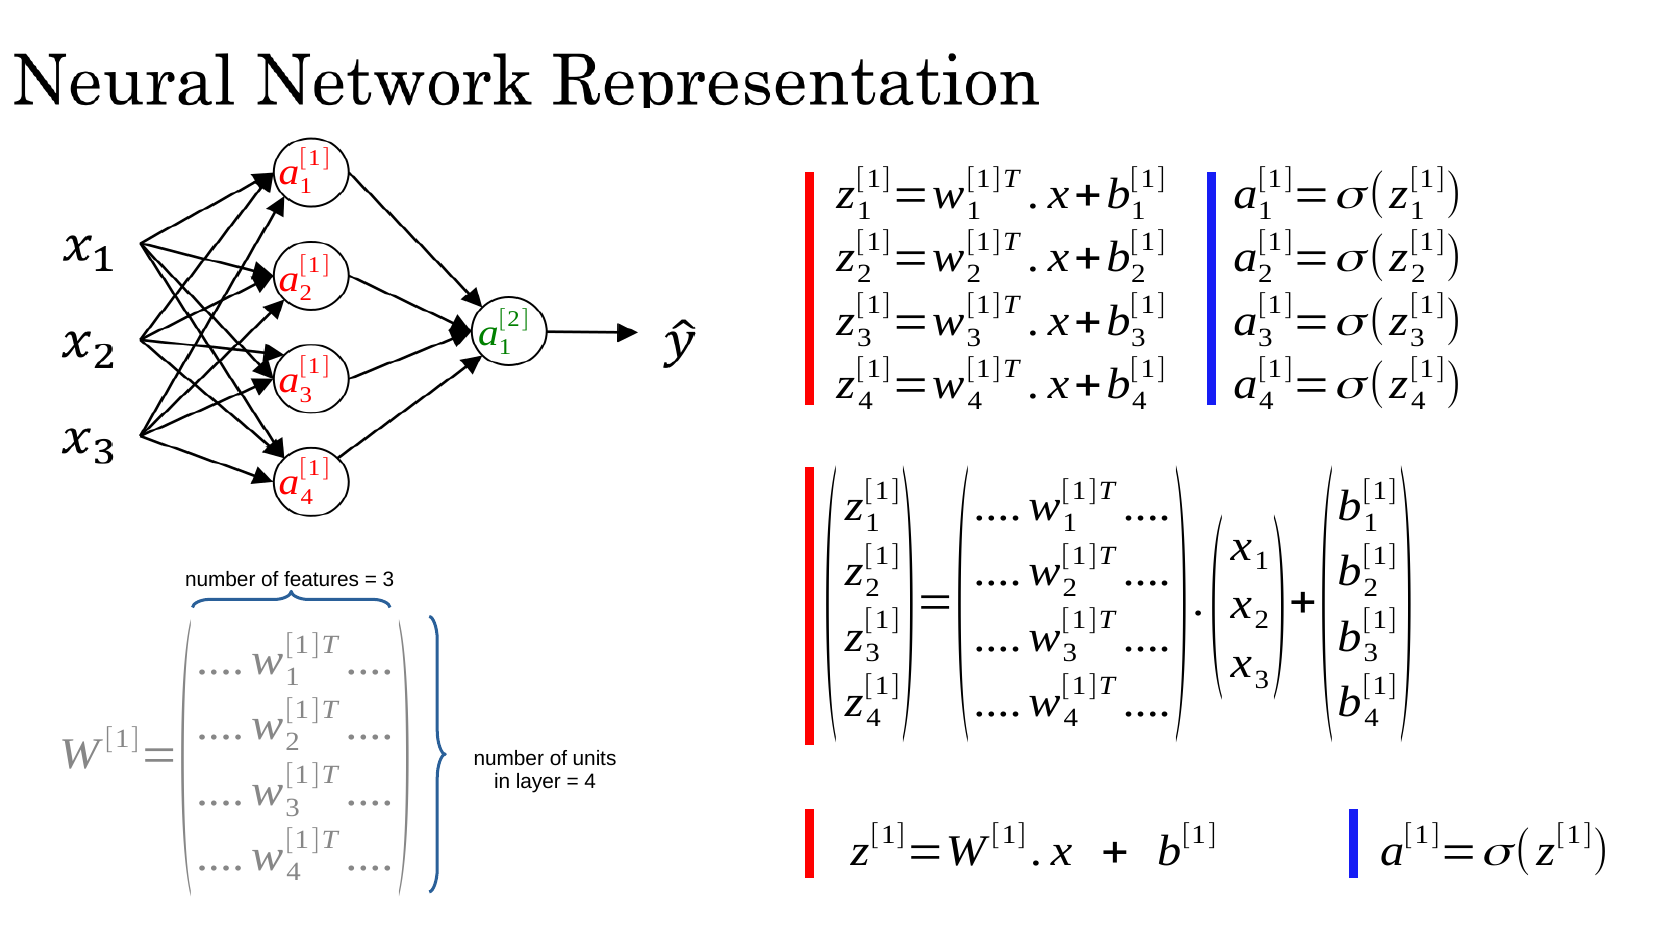

number of features = 3
number of units in layer = 4